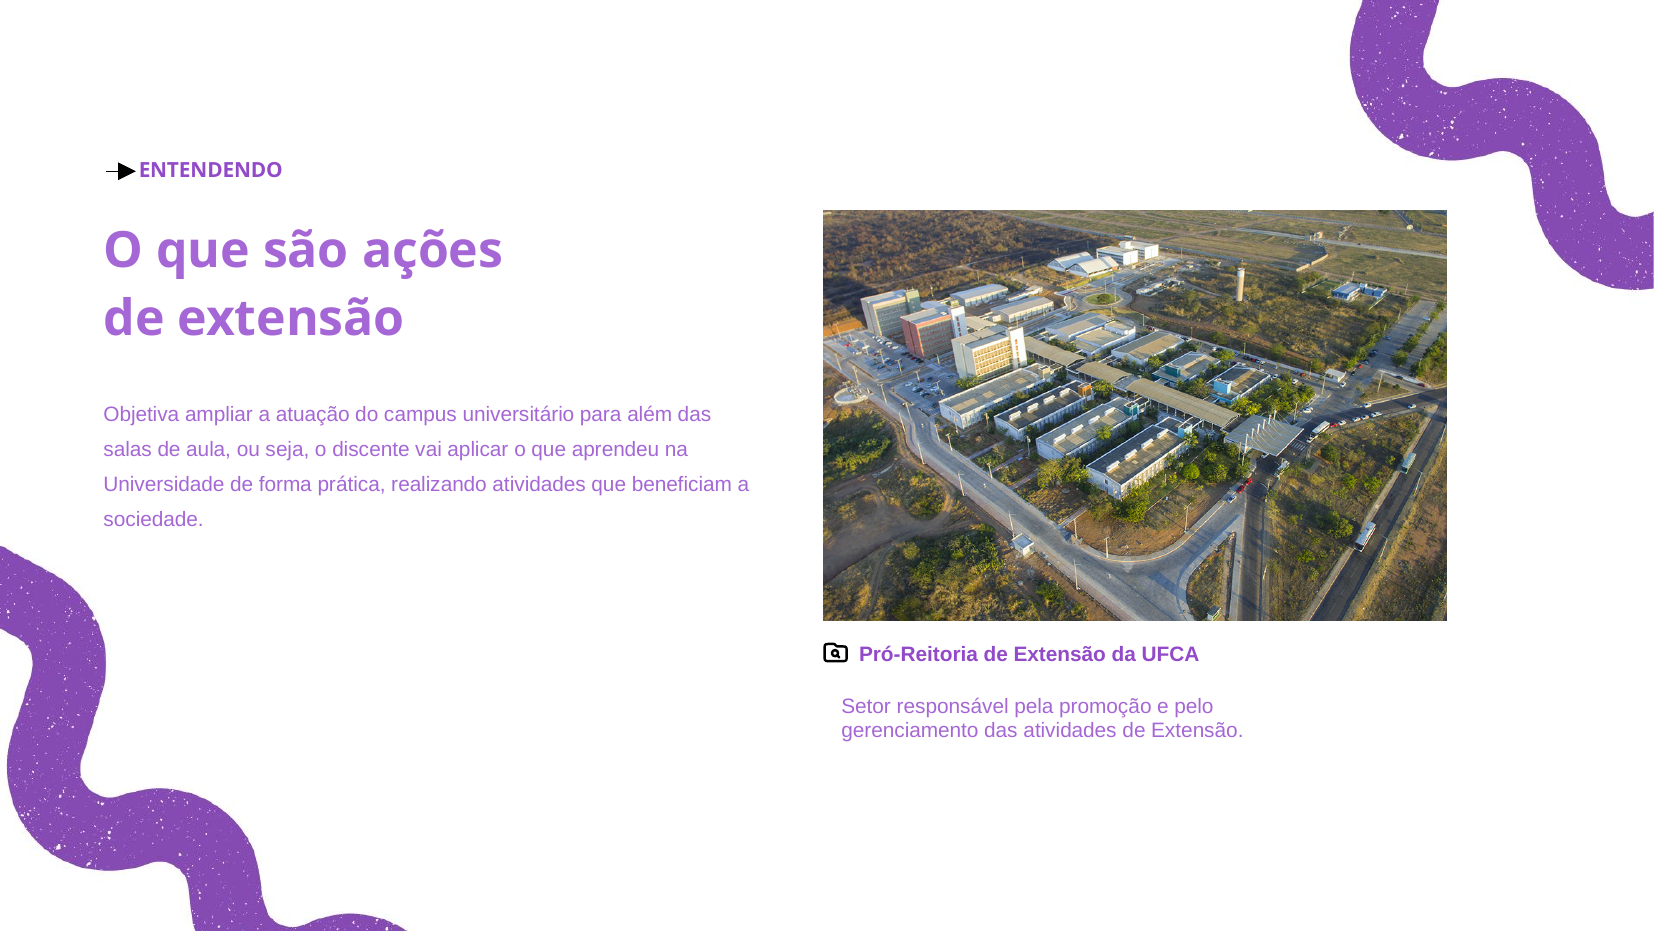

ENTENDENDO
O que são ações de extensão
Objetiva ampliar a atuação do campus universitário para além das salas de aula, ou seja, o discente vai aplicar o que aprendeu na Universidade de forma prática, realizando atividades que beneficiam a sociedade.
Pró-Reitoria de Extensão da UFCA
Setor responsável pela promoção e pelo gerenciamento das atividades de Extensão.